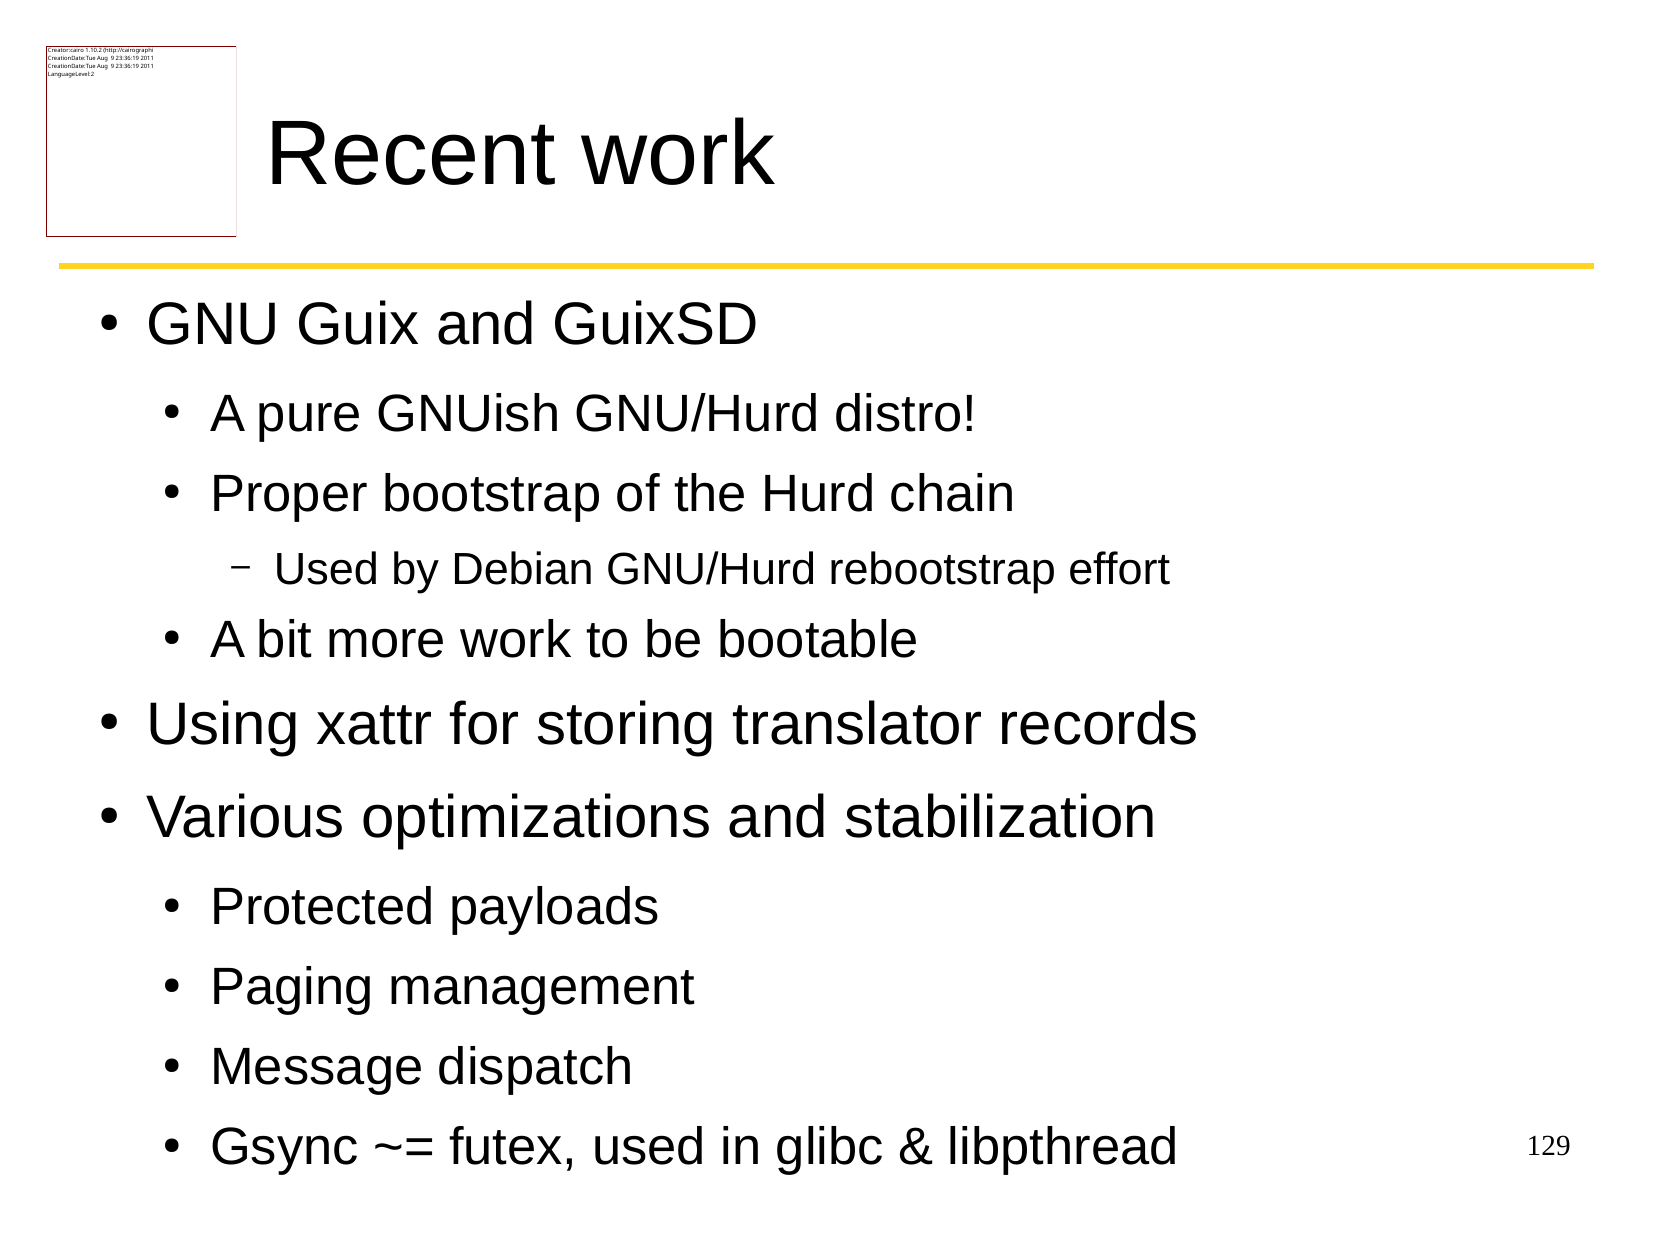

# Recent work
GNU Guix and GuixSD
A pure GNUish GNU/Hurd distro!
Proper bootstrap of the Hurd chain
Used by Debian GNU/Hurd rebootstrap effort
A bit more work to be bootable
Using xattr for storing translator records
Various optimizations and stabilization
Protected payloads
Paging management
Message dispatch
Gsync ~= futex, used in glibc & libpthread
129